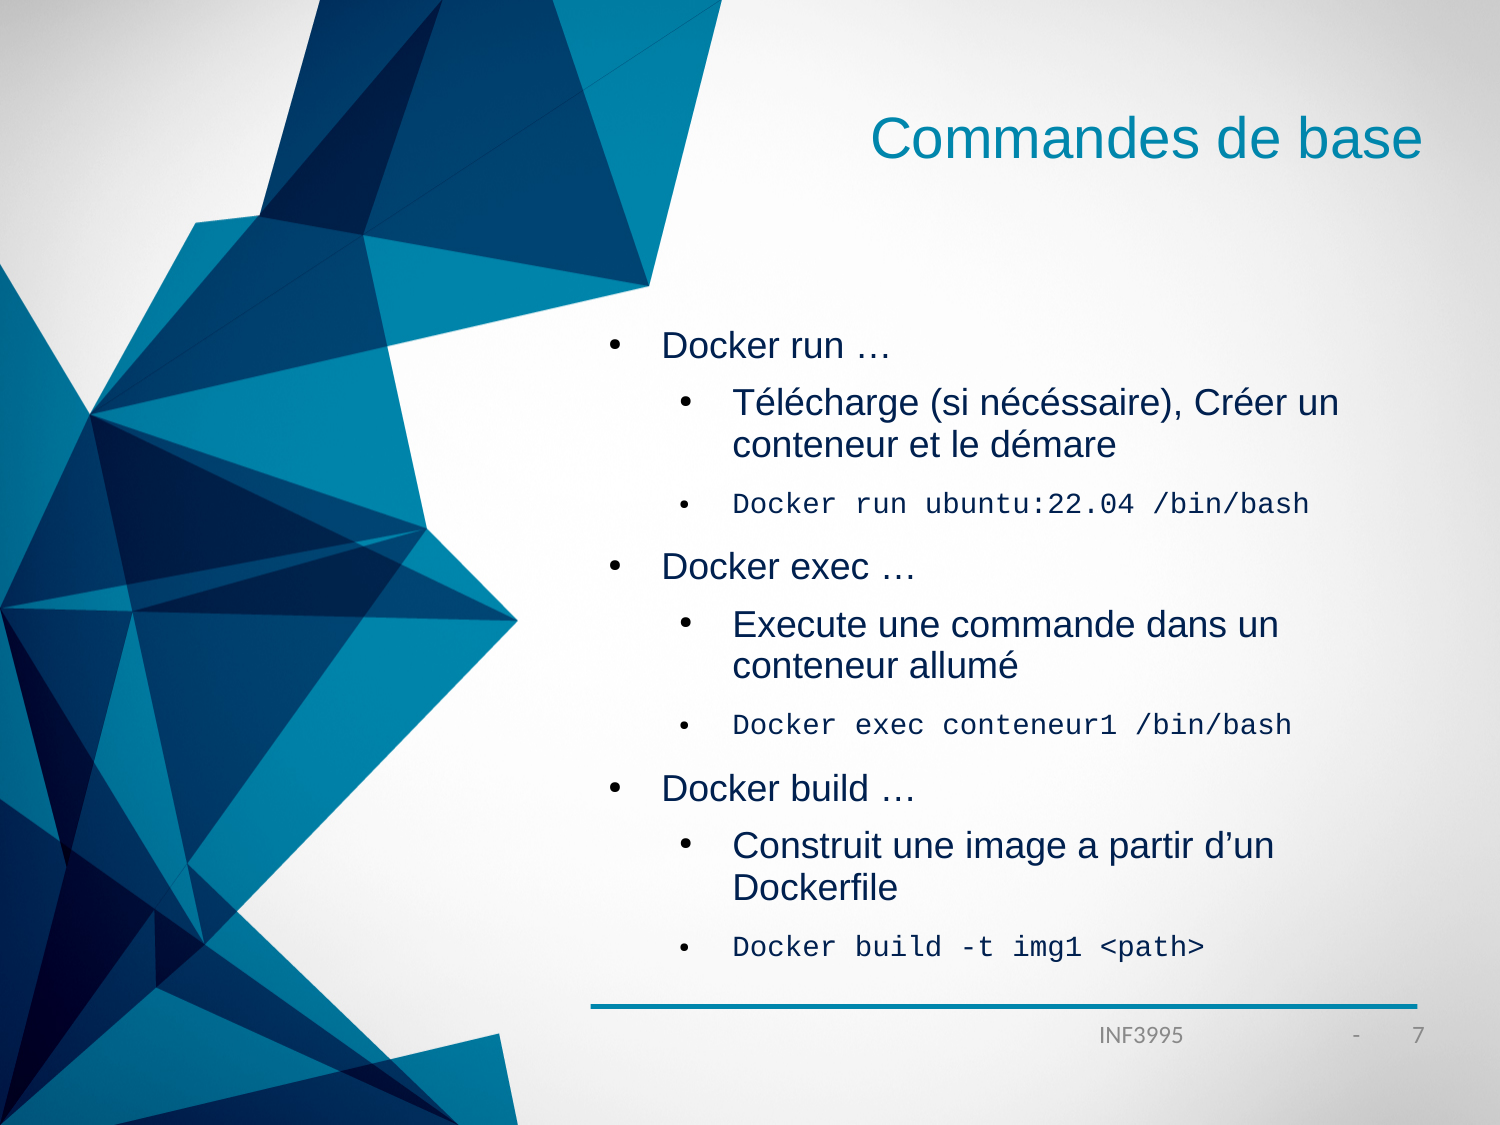

# Commandes de base
Docker run …
Télécharge (si nécéssaire), Créer un conteneur et le démare
Docker run ubuntu:22.04 /bin/bash
Docker exec …
Execute une commande dans un conteneur allumé
Docker exec conteneur1 /bin/bash
Docker build …
Construit une image a partir d’un Dockerfile
Docker build -t img1 <path>
YOUR FOOTER HERE
7